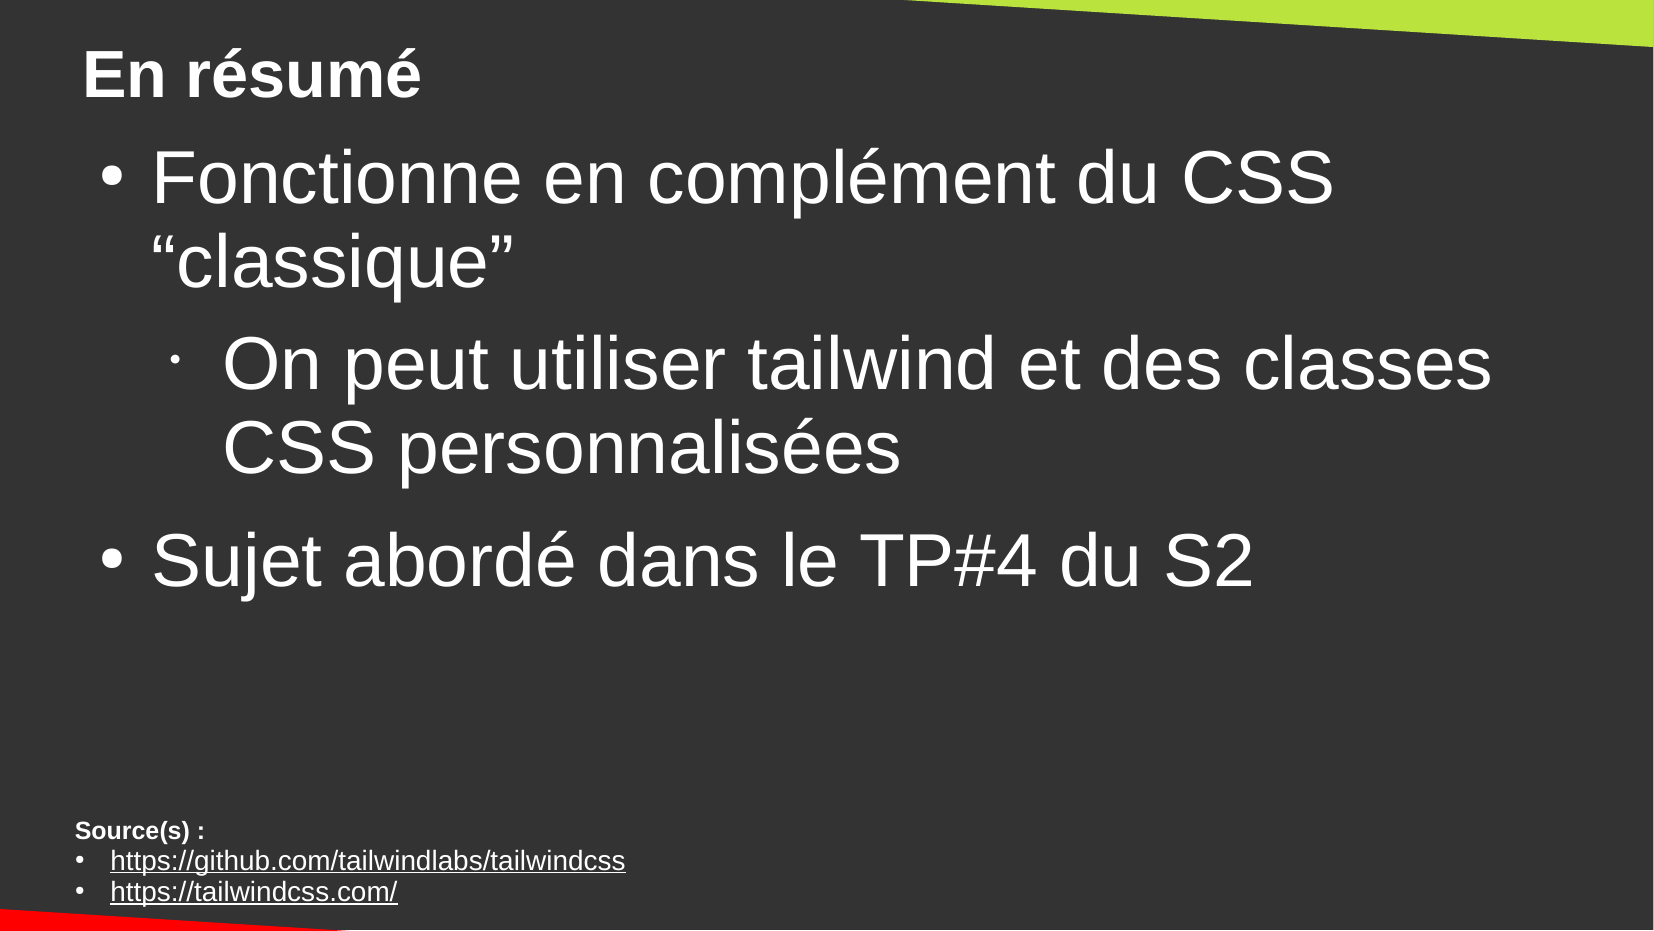

# En résumé
Fonctionne en complément du CSS “classique”
On peut utiliser tailwind et des classes CSS personnalisées
Sujet abordé dans le TP#4 du S2
Source(s) :
https://github.com/tailwindlabs/tailwindcss
https://tailwindcss.com/